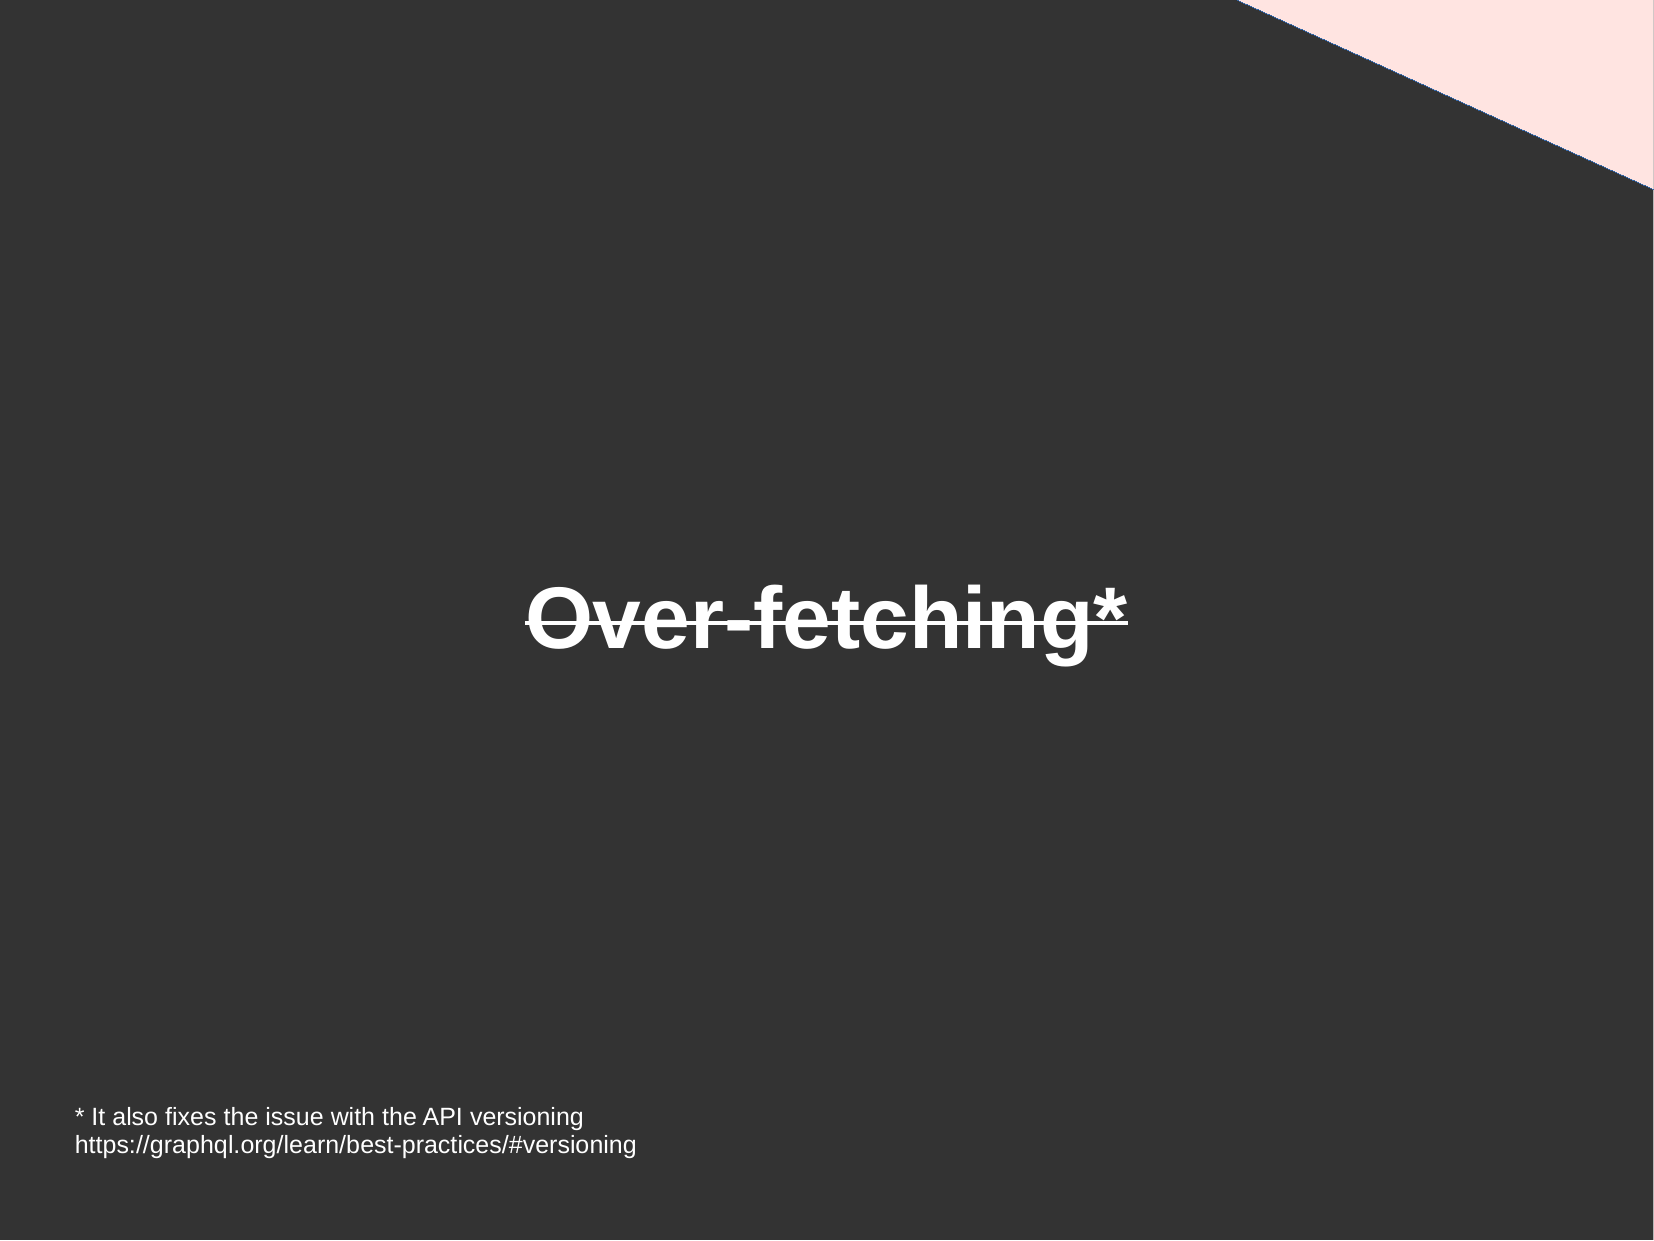

# Over-fetching*
* It also fixes the issue with the API versioning
https://graphql.org/learn/best-practices/#versioning